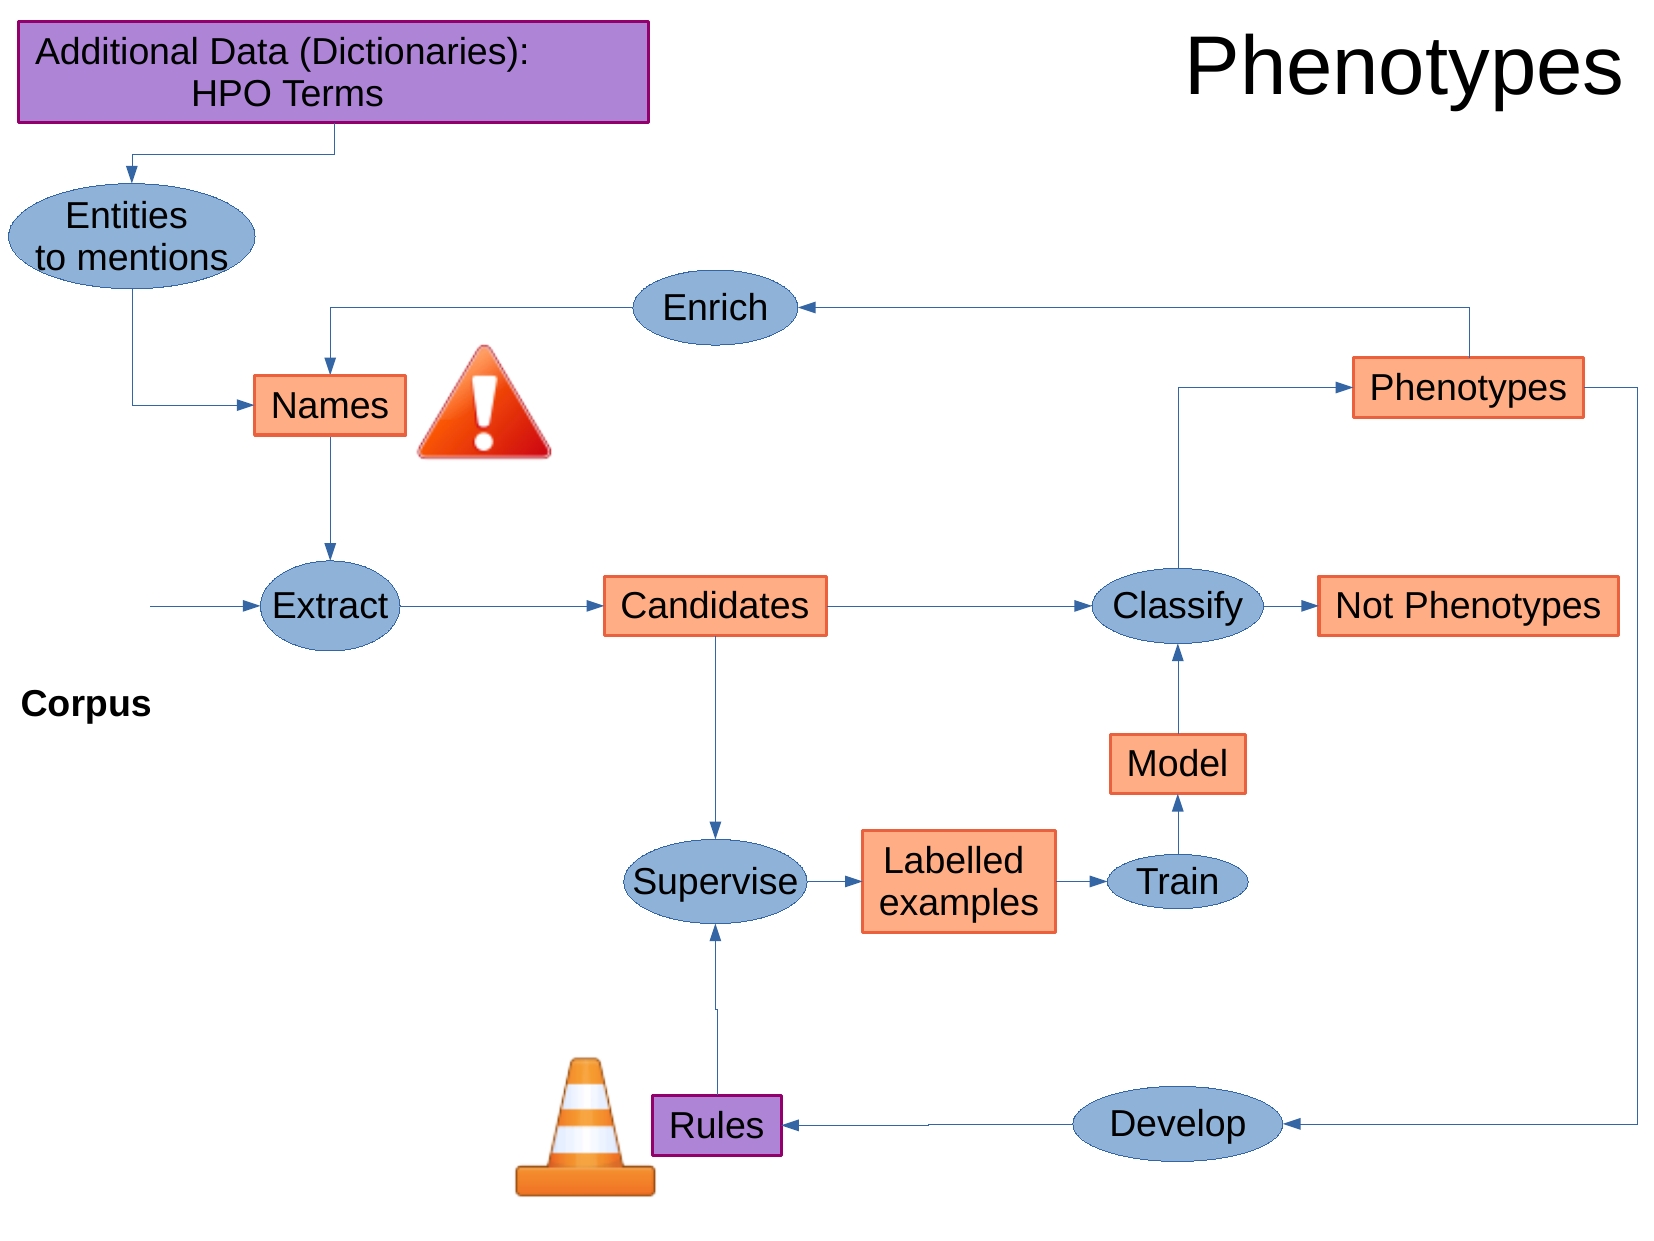

Phenotypes
Additional Data (Dictionaries):
HPO Terms
Entities
to mentions
Enrich
Phenotypes
Names
Extract
Classify
Candidates
Not Phenotypes
Corpus
Model
Labelled
examples
Supervise
Train
Develop
Rules
Corpus
Corpus
Corpus